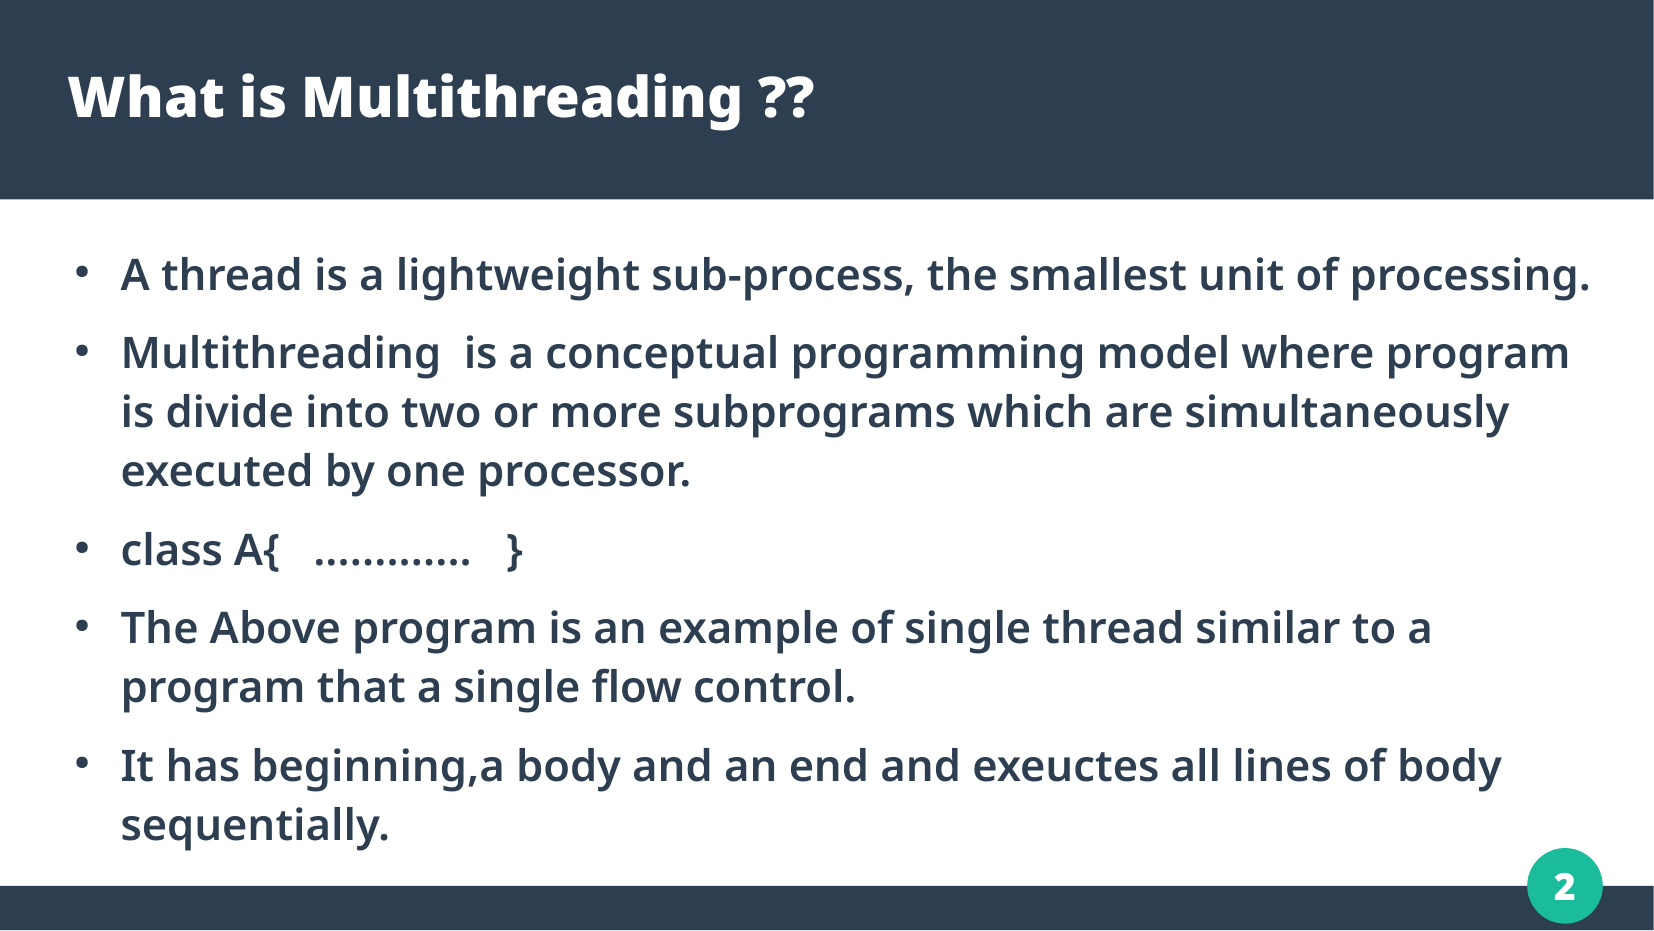

# What is Multithreading ??
A thread is a lightweight sub-process, the smallest unit of processing.
Multithreading is a conceptual programming model where program is divide into two or more subprograms which are simultaneously executed by one processor.
class A{	.............	}
The Above program is an example of single thread similar to a program that a single flow control.
It has beginning,a body and an end and exeuctes all lines of body sequentially.